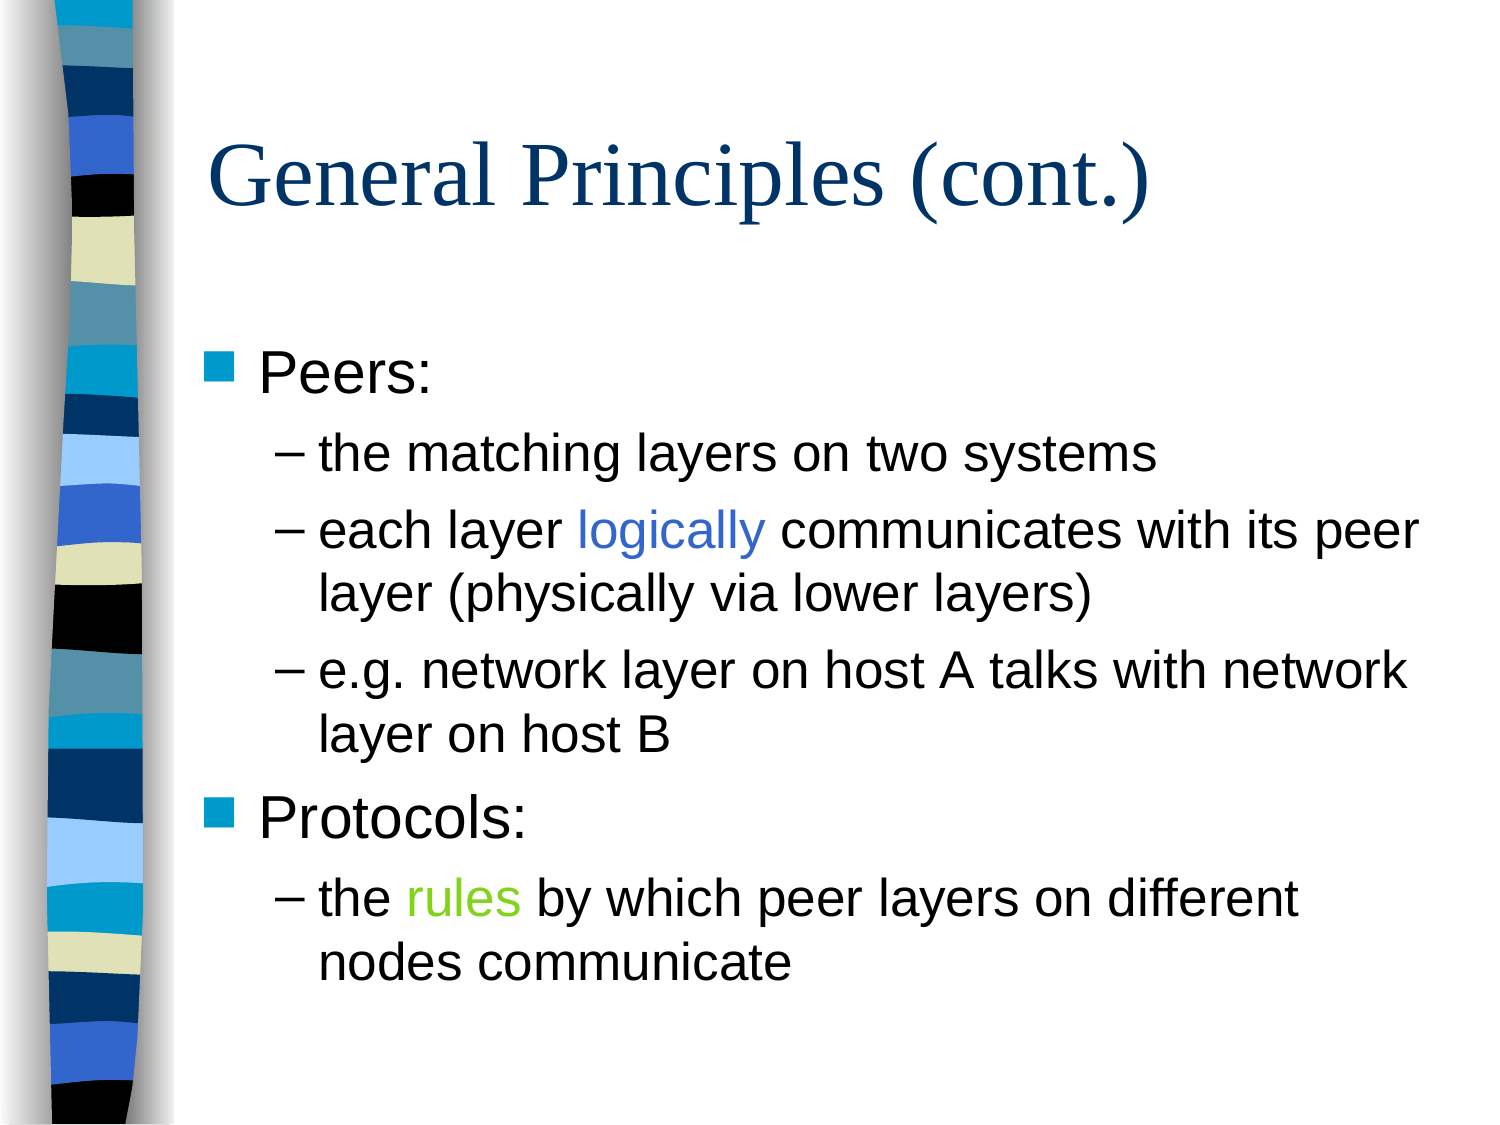

# General Principles (cont.)
Peers:
the matching layers on two systems
each layer logically communicates with its peer layer (physically via lower layers)
e.g. network layer on host A talks with network layer on host B
Protocols:
the rules by which peer layers on different nodes communicate